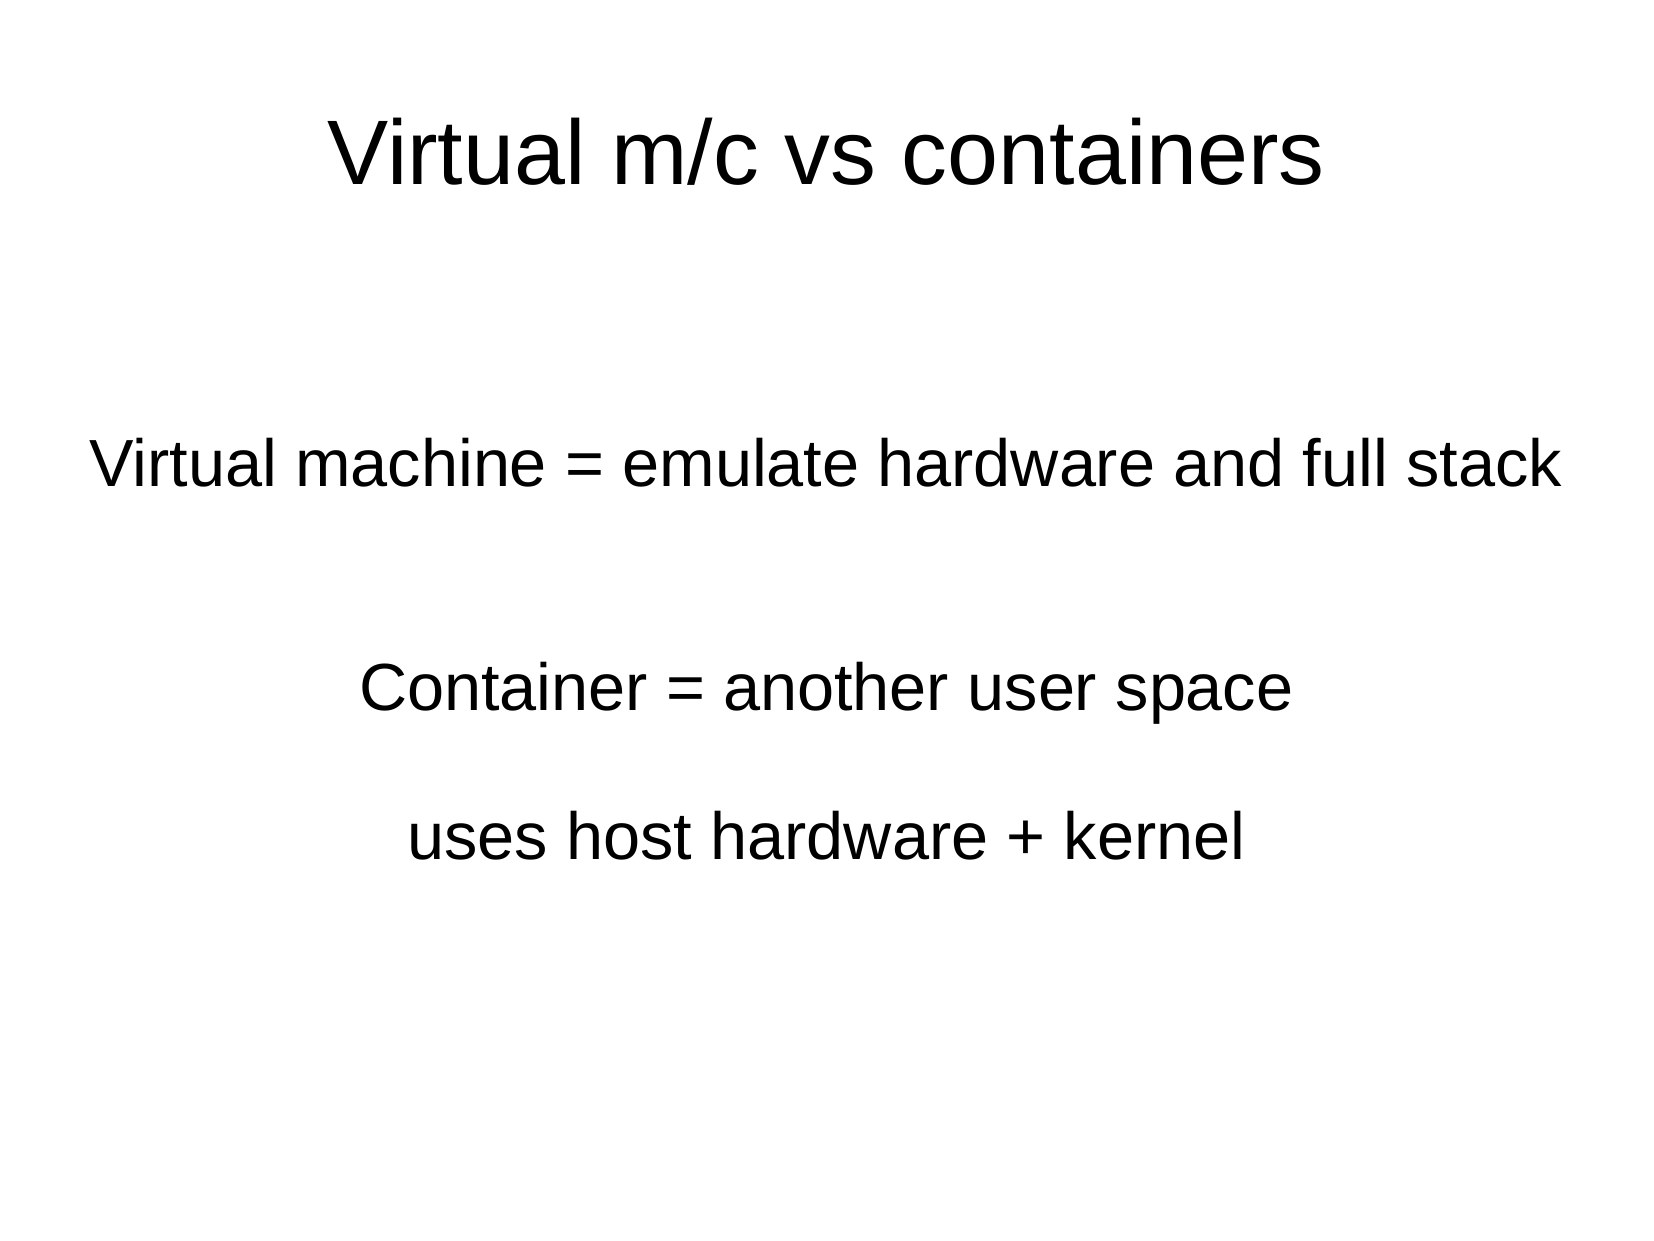

# Virtual m/c vs containers
Virtual machine = emulate hardware and full stack
Container = another user space
uses host hardware + kernel